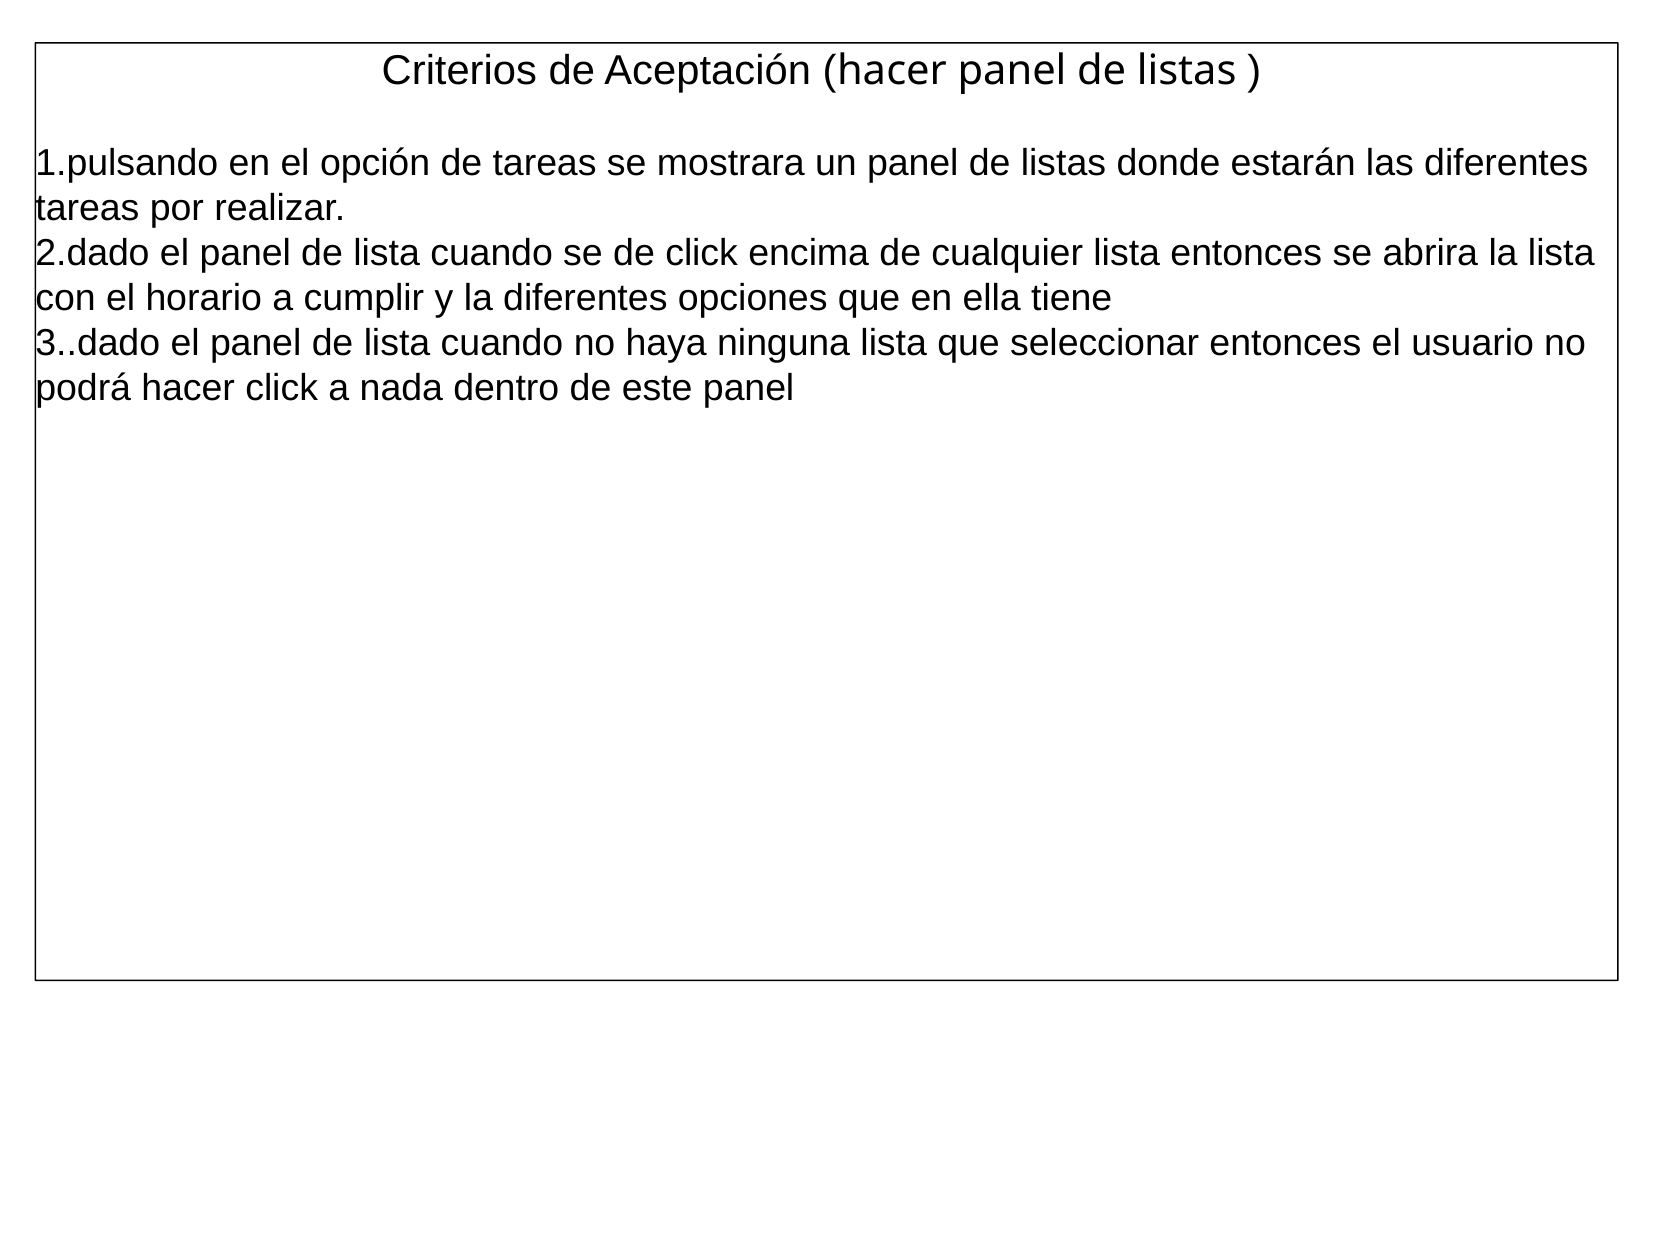

Criterios de Aceptación (hacer panel de listas )
1.pulsando en el opción de tareas se mostrara un panel de listas donde estarán las diferentes tareas por realizar.
2.dado el panel de lista cuando se de click encima de cualquier lista entonces se abrira la lista con el horario a cumplir y la diferentes opciones que en ella tiene
3..dado el panel de lista cuando no haya ninguna lista que seleccionar entonces el usuario no podrá hacer click a nada dentro de este panel